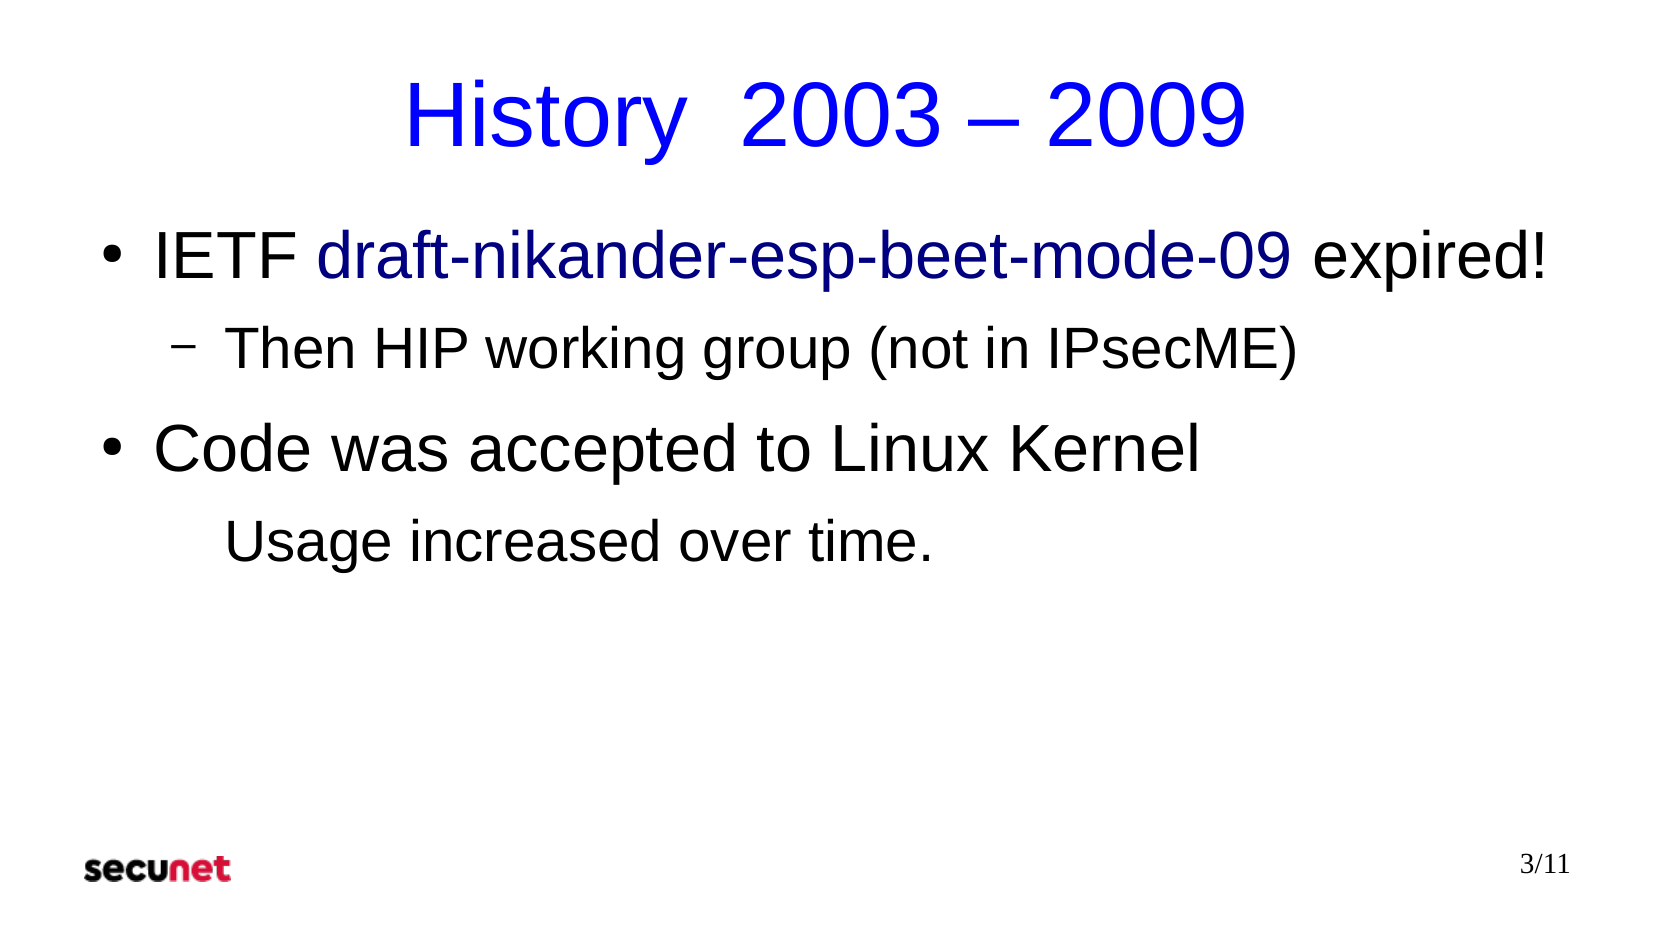

# History 2003 – 2009
IETF draft-nikander-esp-beet-mode-09 expired!
Then HIP working group (not in IPsecME)
Code was accepted to Linux Kernel
Usage increased over time.
3